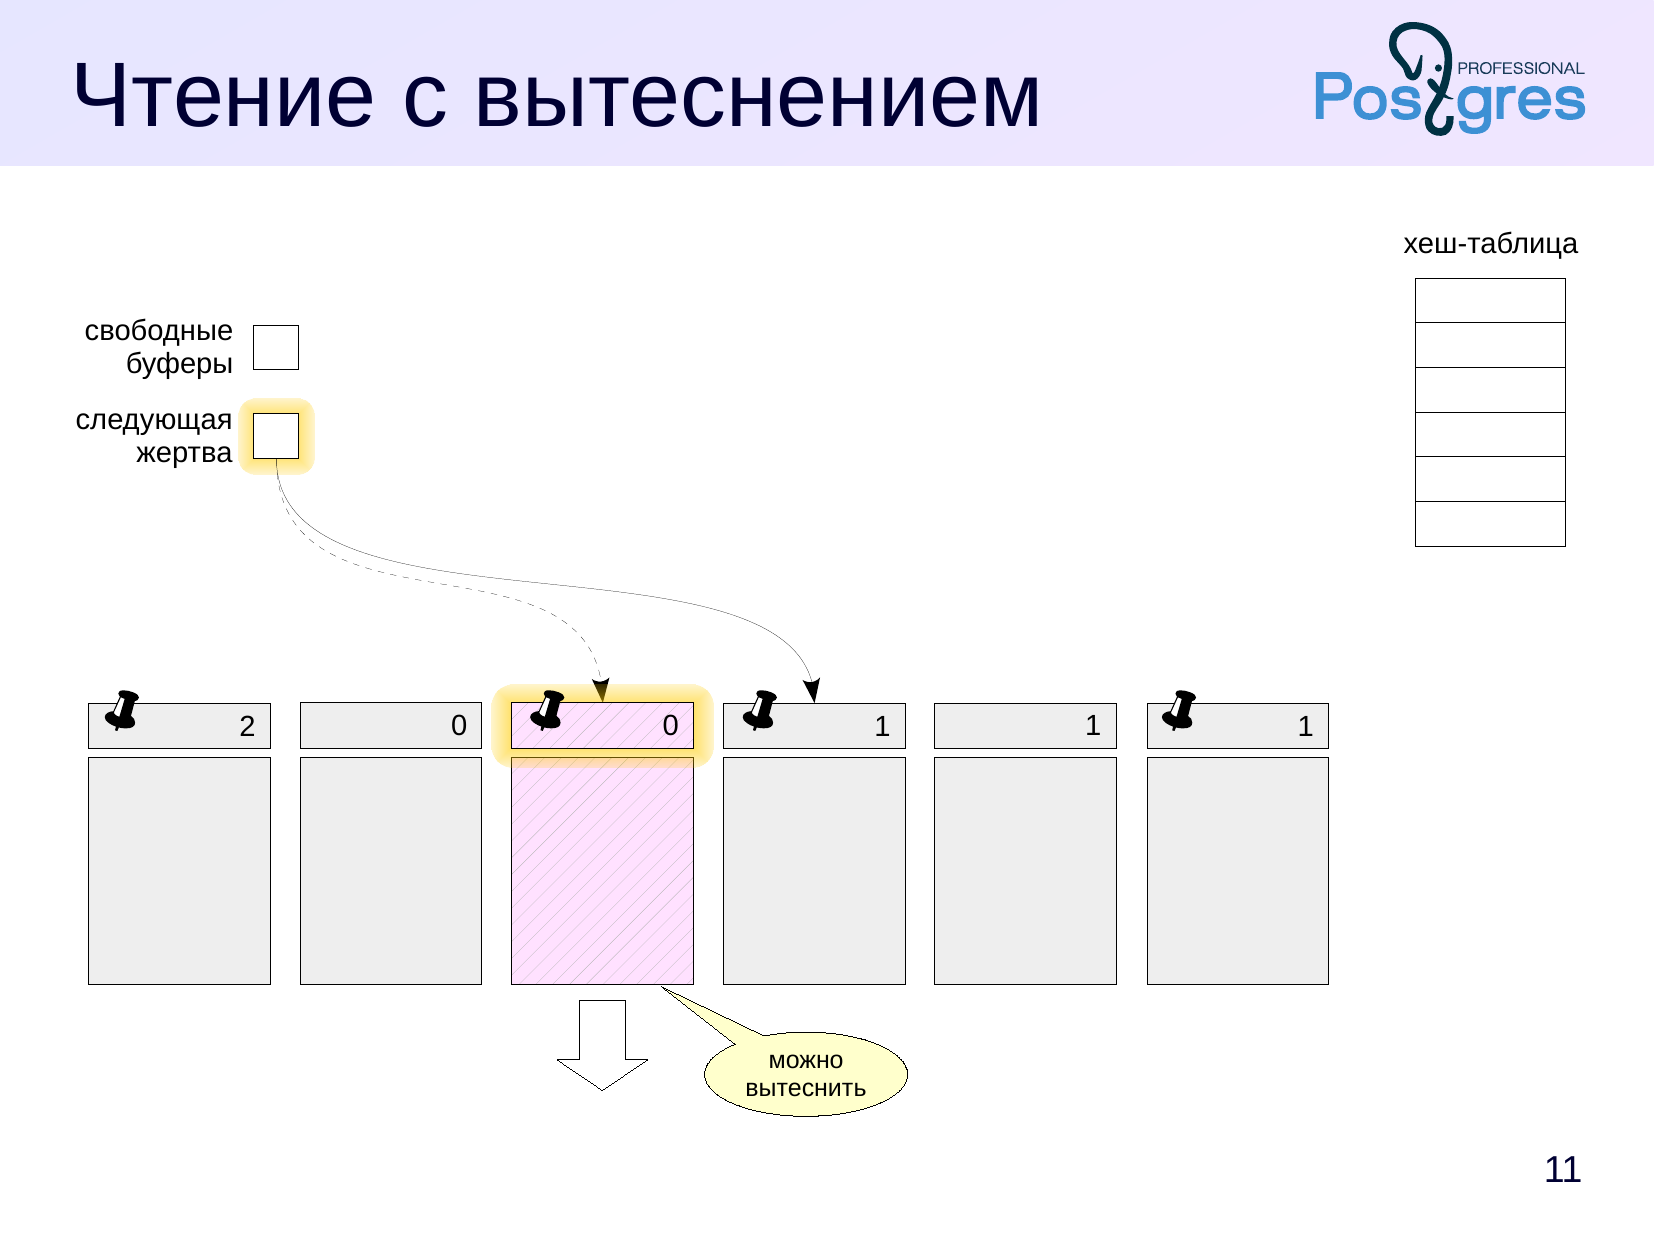

# Чтение с вытеснением
хеш-таблица
свободные
буферы
следующая
жертва
0
0
1
2
1
1
можно
вытеснить